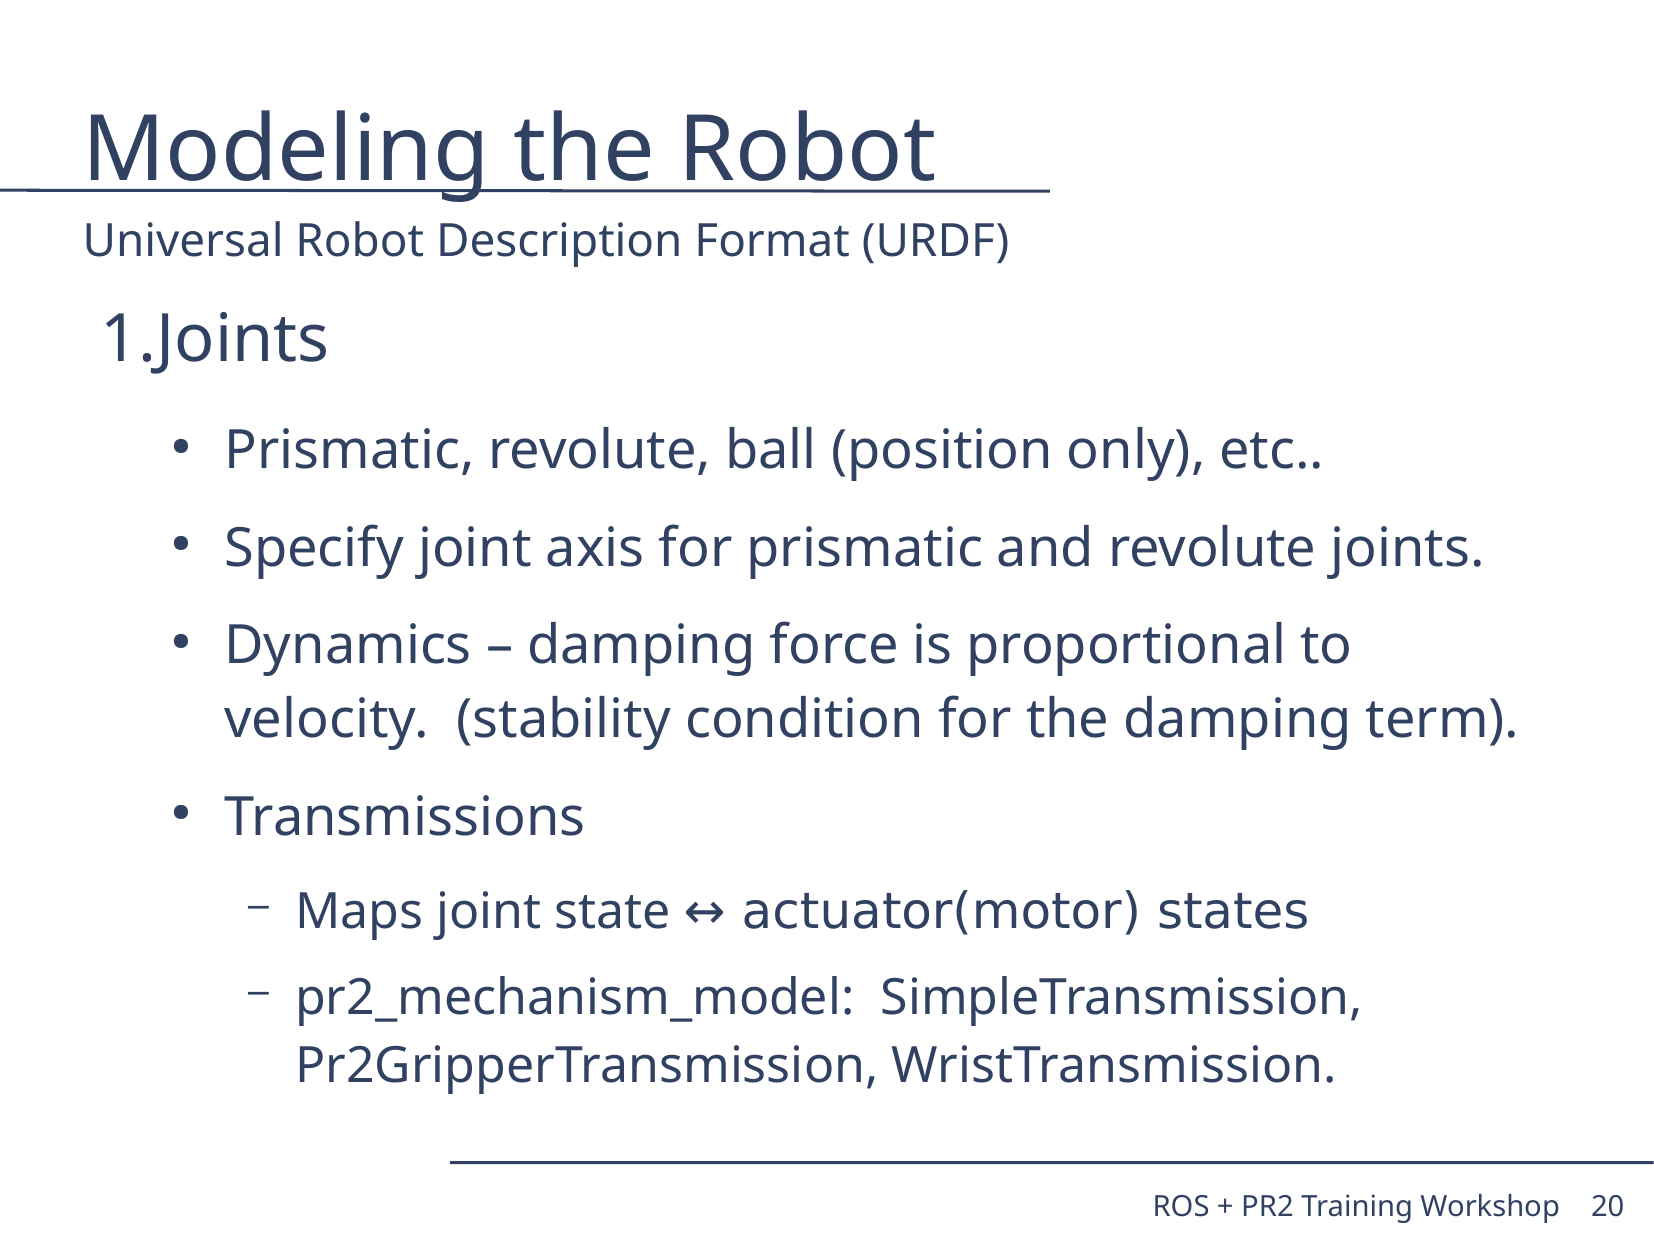

# Modeling the Robot Universal Robot Description Format (URDF)
Joints
Prismatic, revolute, ball (position only), etc..
Specify joint axis for prismatic and revolute joints.
Dynamics – damping force is proportional to velocity. (stability condition for the damping term).
Transmissions
Maps joint state ↔ actuator(motor) states
pr2_mechanism_model: SimpleTransmission, Pr2GripperTransmission, WristTransmission.